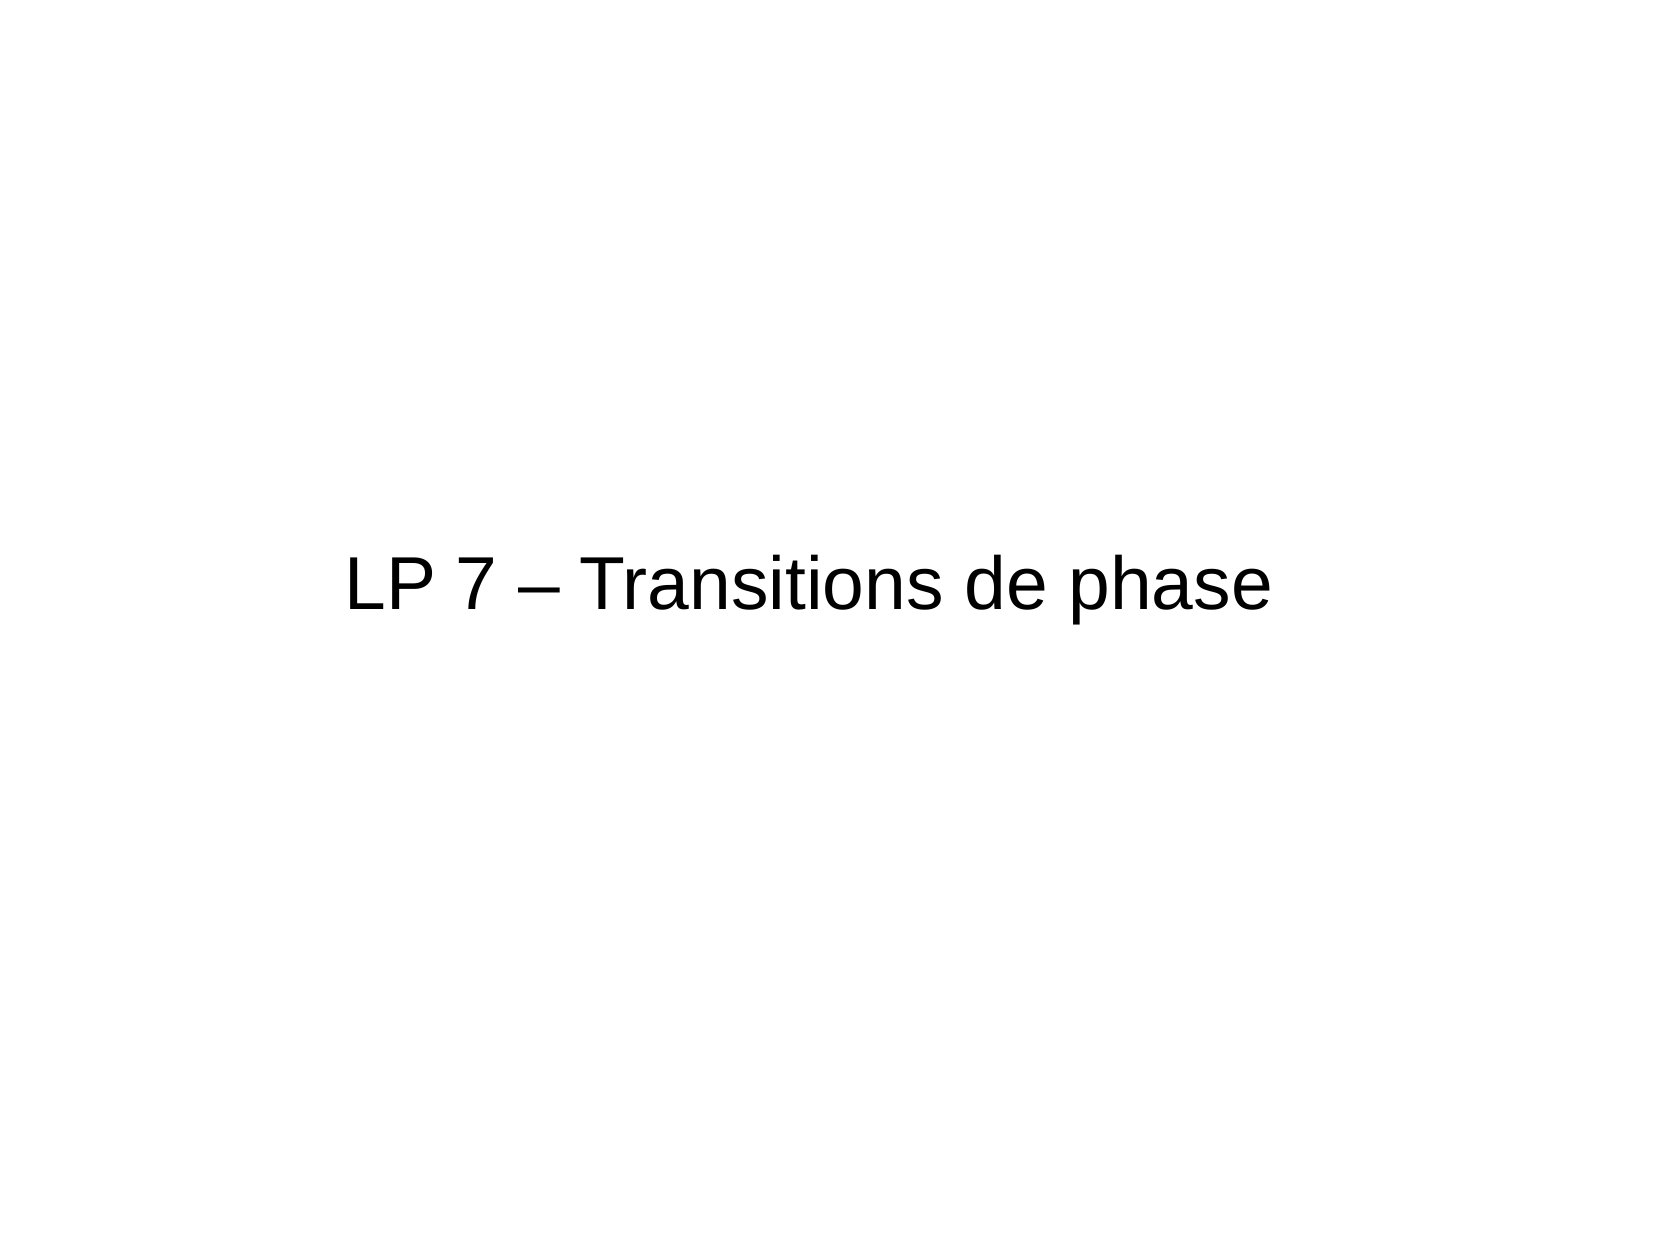

# LP 7 – Transitions de phase